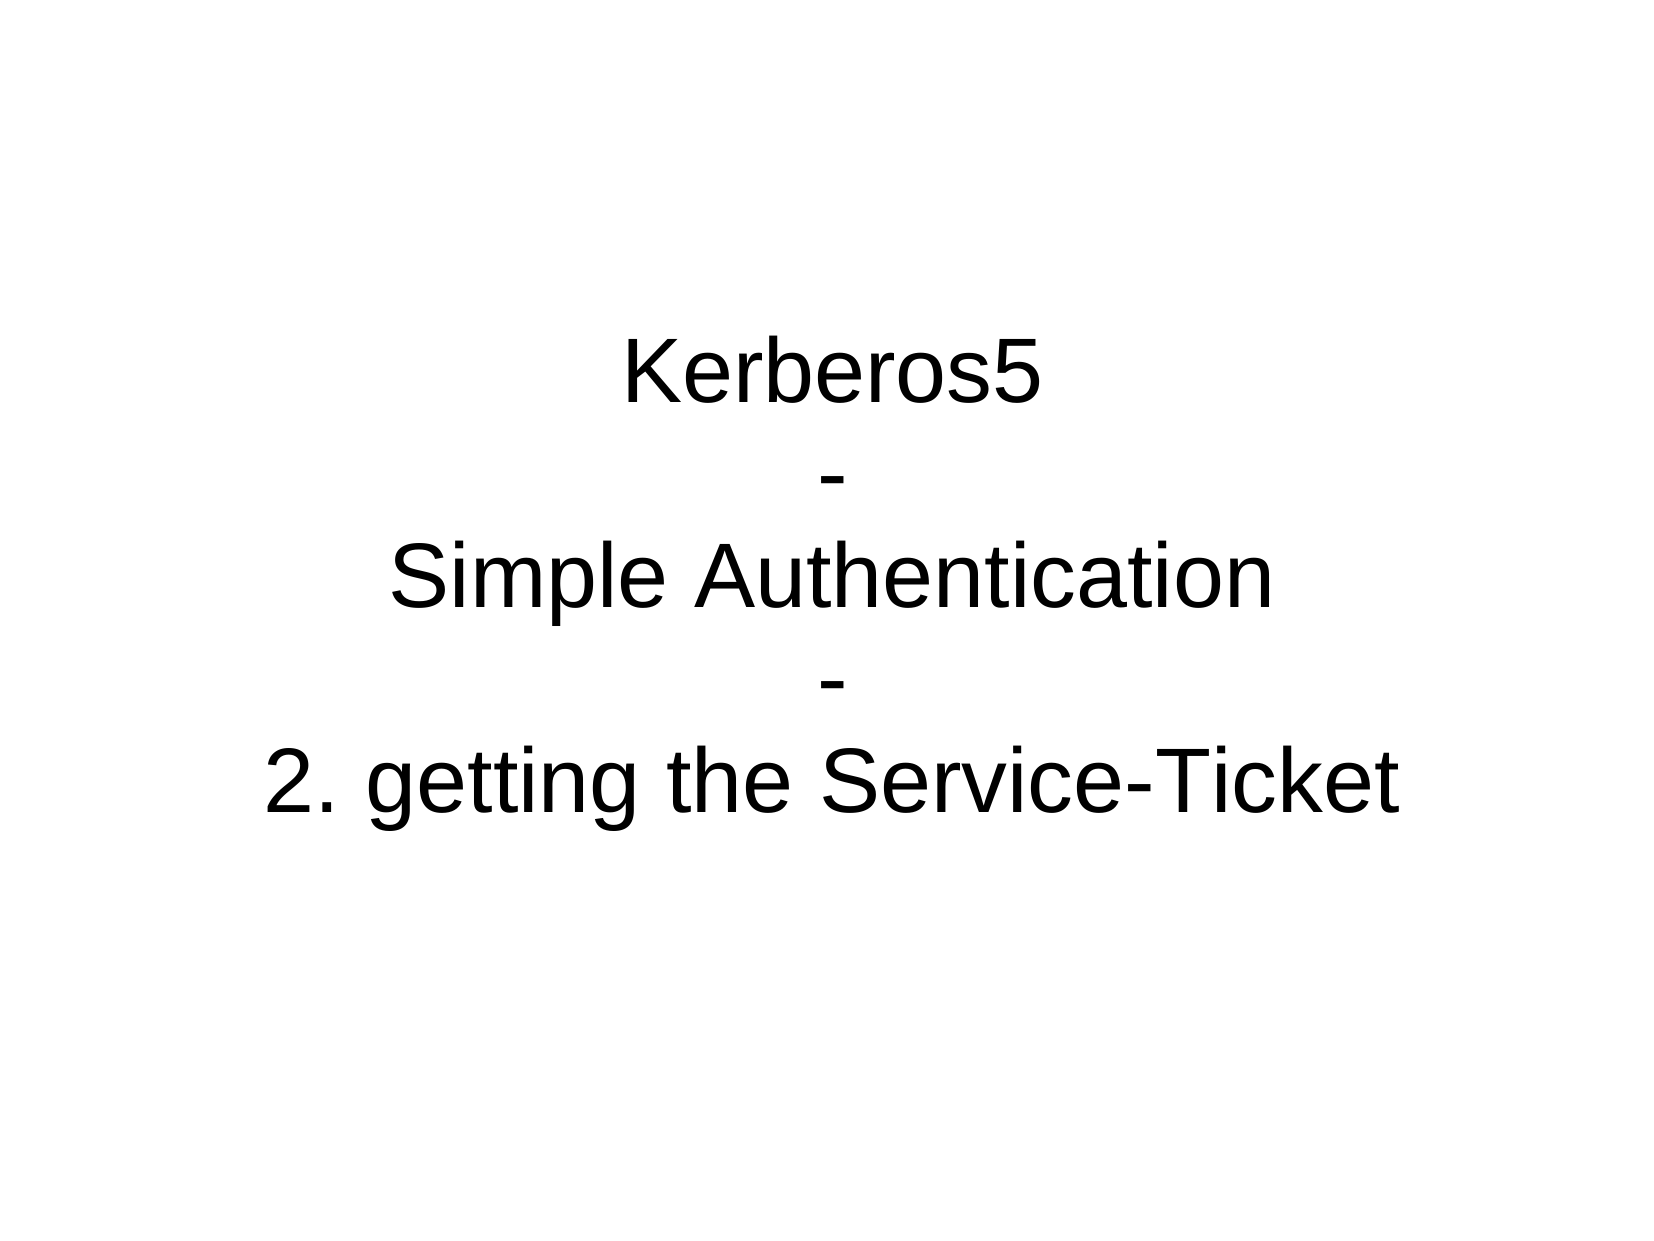

# Kerberos5 - Simple Authentication - 2. getting the Service-Ticket